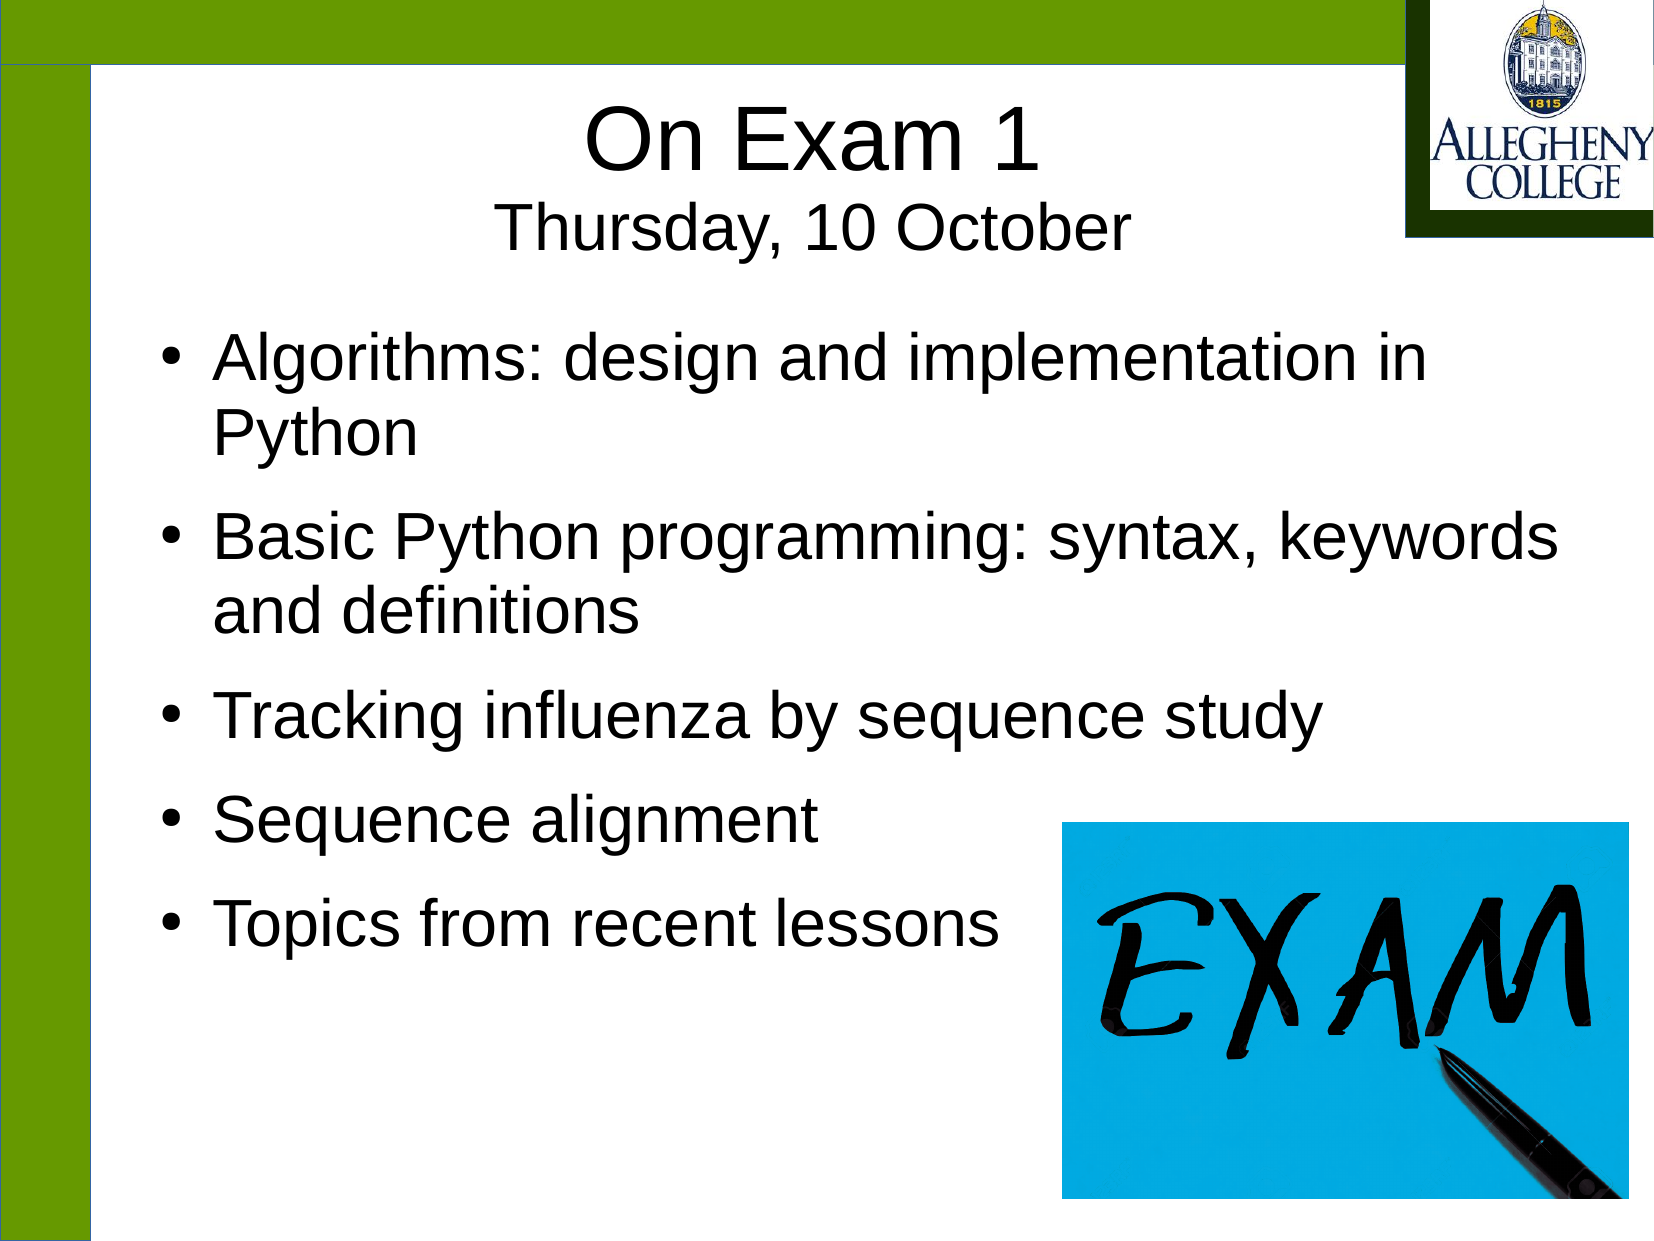

# On Exam 1 Thursday, 10 October
Algorithms: design and implementation in Python
Basic Python programming: syntax, keywords and definitions
Tracking influenza by sequence study
Sequence alignment
Topics from recent lessons